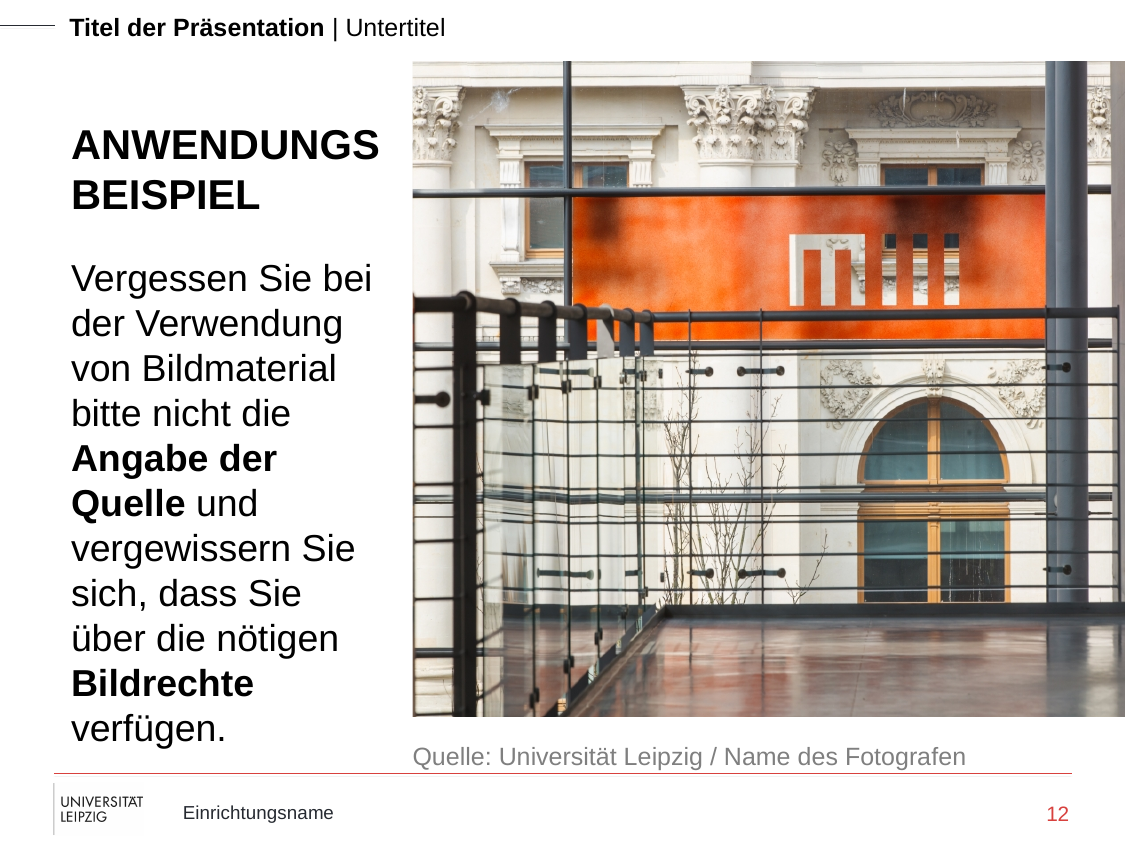

# Anwendungsbeispiel
Vergessen Sie bei der Verwendung von Bildmaterial bitte nicht die Angabe der Quelle und vergewissern Sie sich, dass Sie über die nötigen Bildrechte verfügen.
Quelle: Universität Leipzig / Name des Fotografen